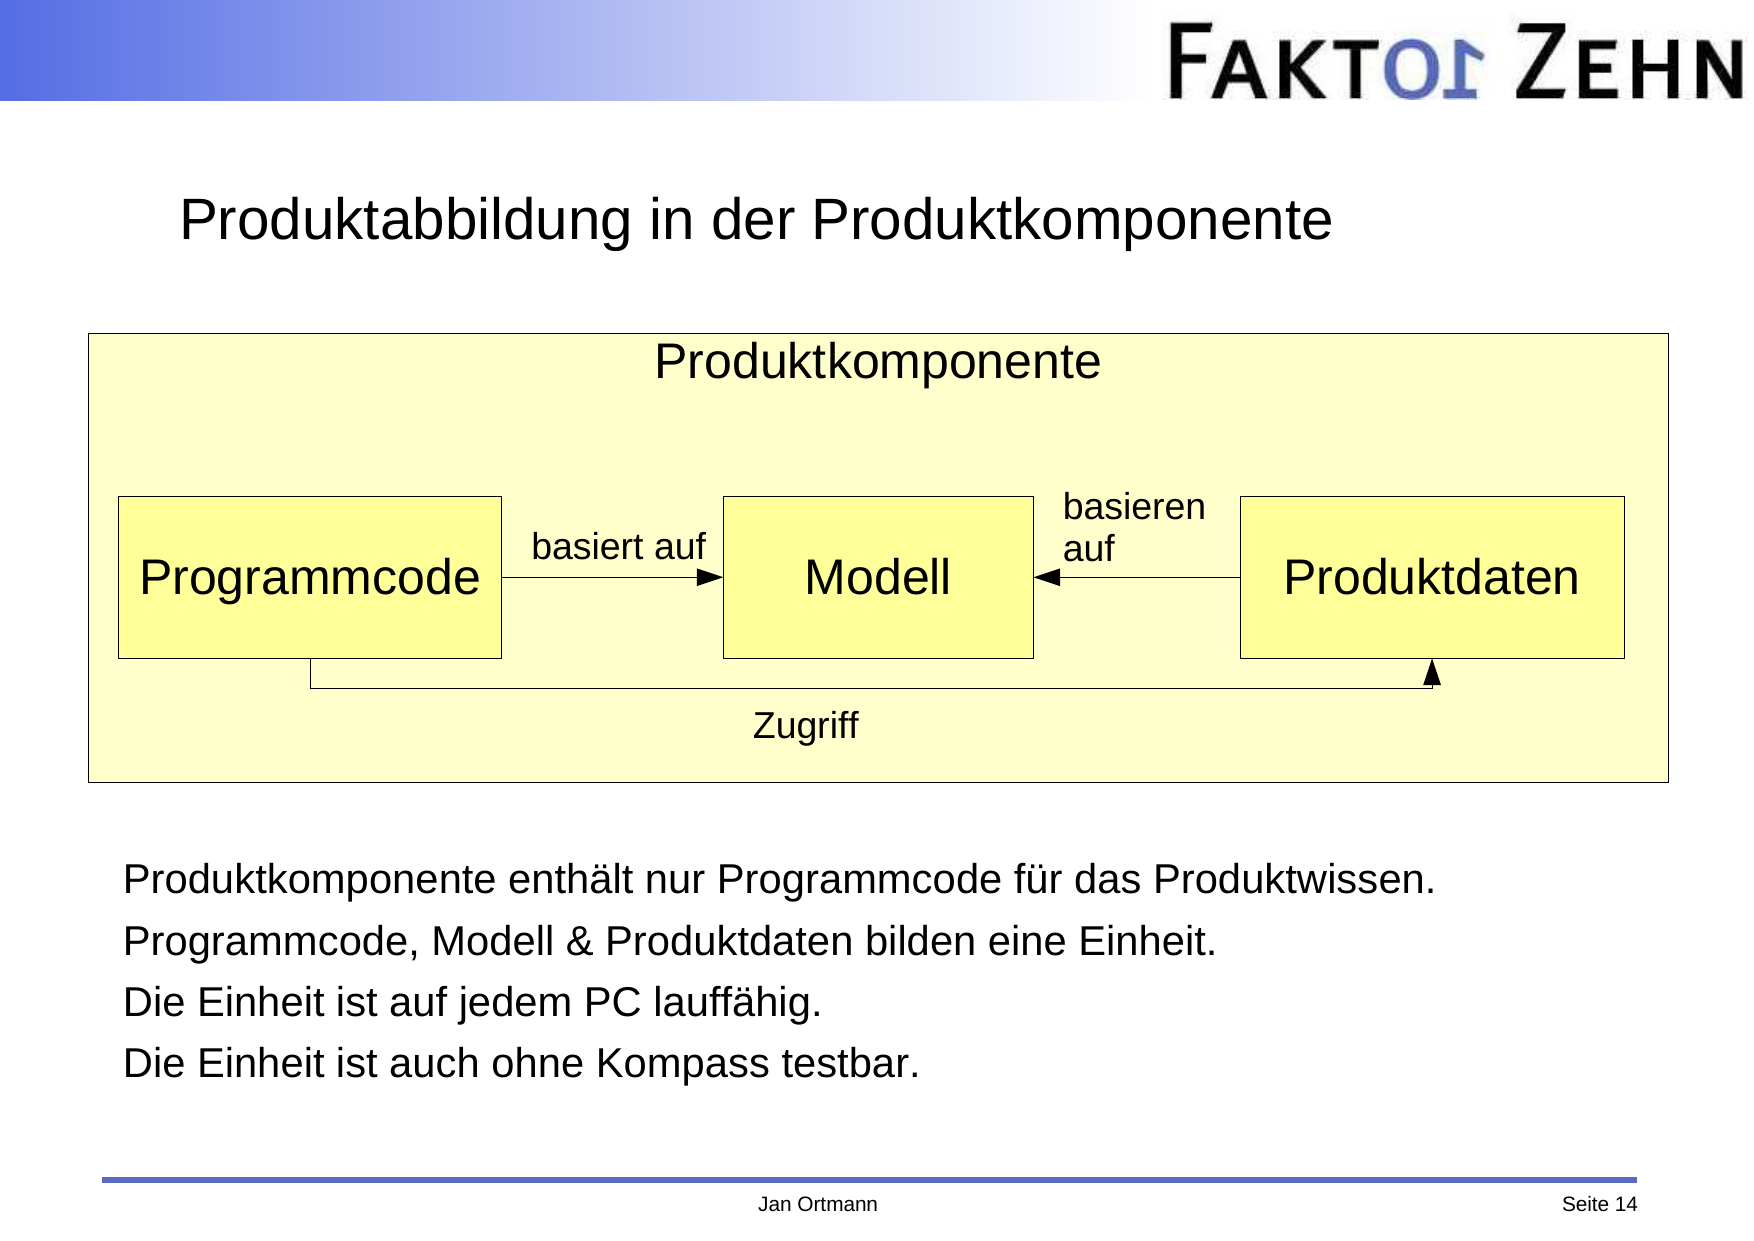

# Produktabbildung in der Produktkomponente
Produktkomponente
basieren
auf
Programmcode
Modell
Produktdaten
basiert auf
Zugriff
Produktkomponente enthält nur Programmcode für das Produktwissen.
Programmcode, Modell & Produktdaten bilden eine Einheit.
Die Einheit ist auf jedem PC lauffähig.
Die Einheit ist auch ohne Kompass testbar.